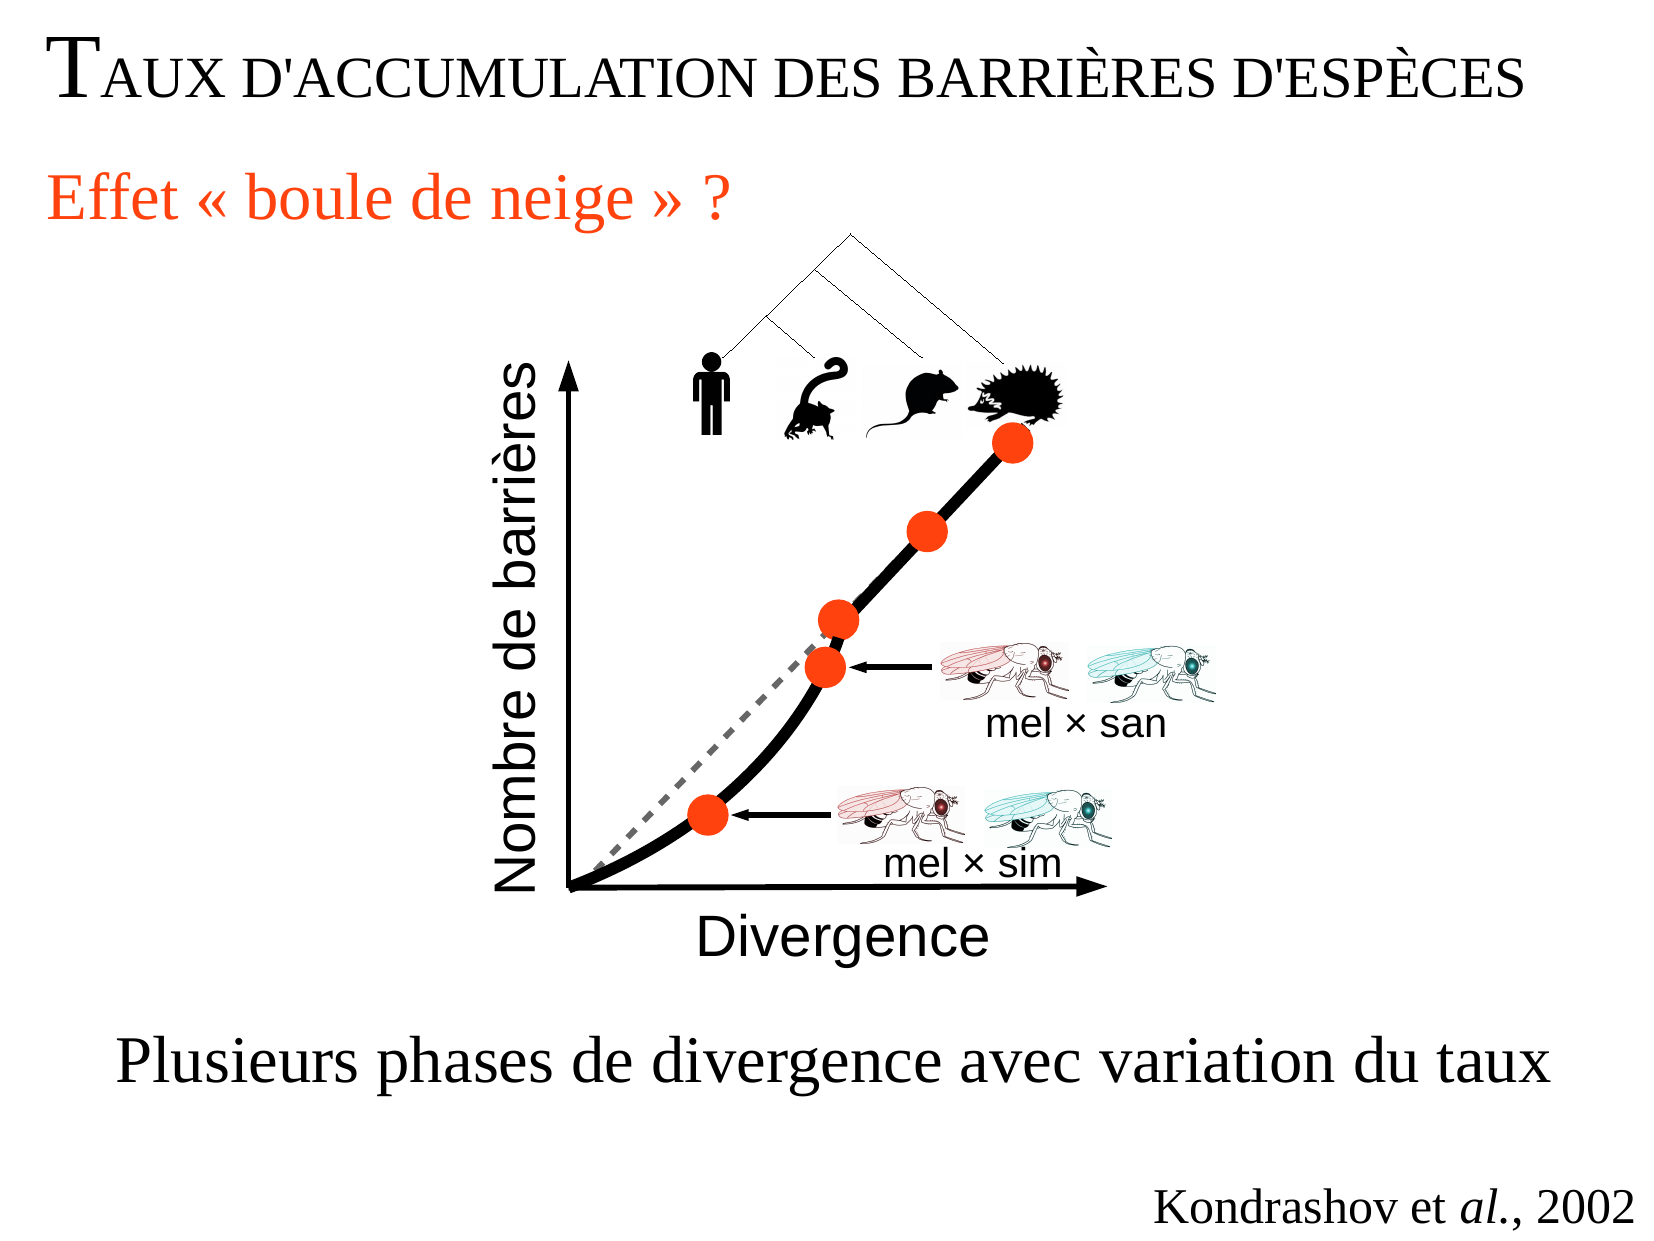

TAUX D'ACCUMULATION DES BARRIÈRES D'ESPÈCES
Effet « boule de neige » ?
Nombre de barrières
mel × san
mel × sim
Divergence
Plusieurs phases de divergence avec variation du taux
Kondrashov et al., 2002